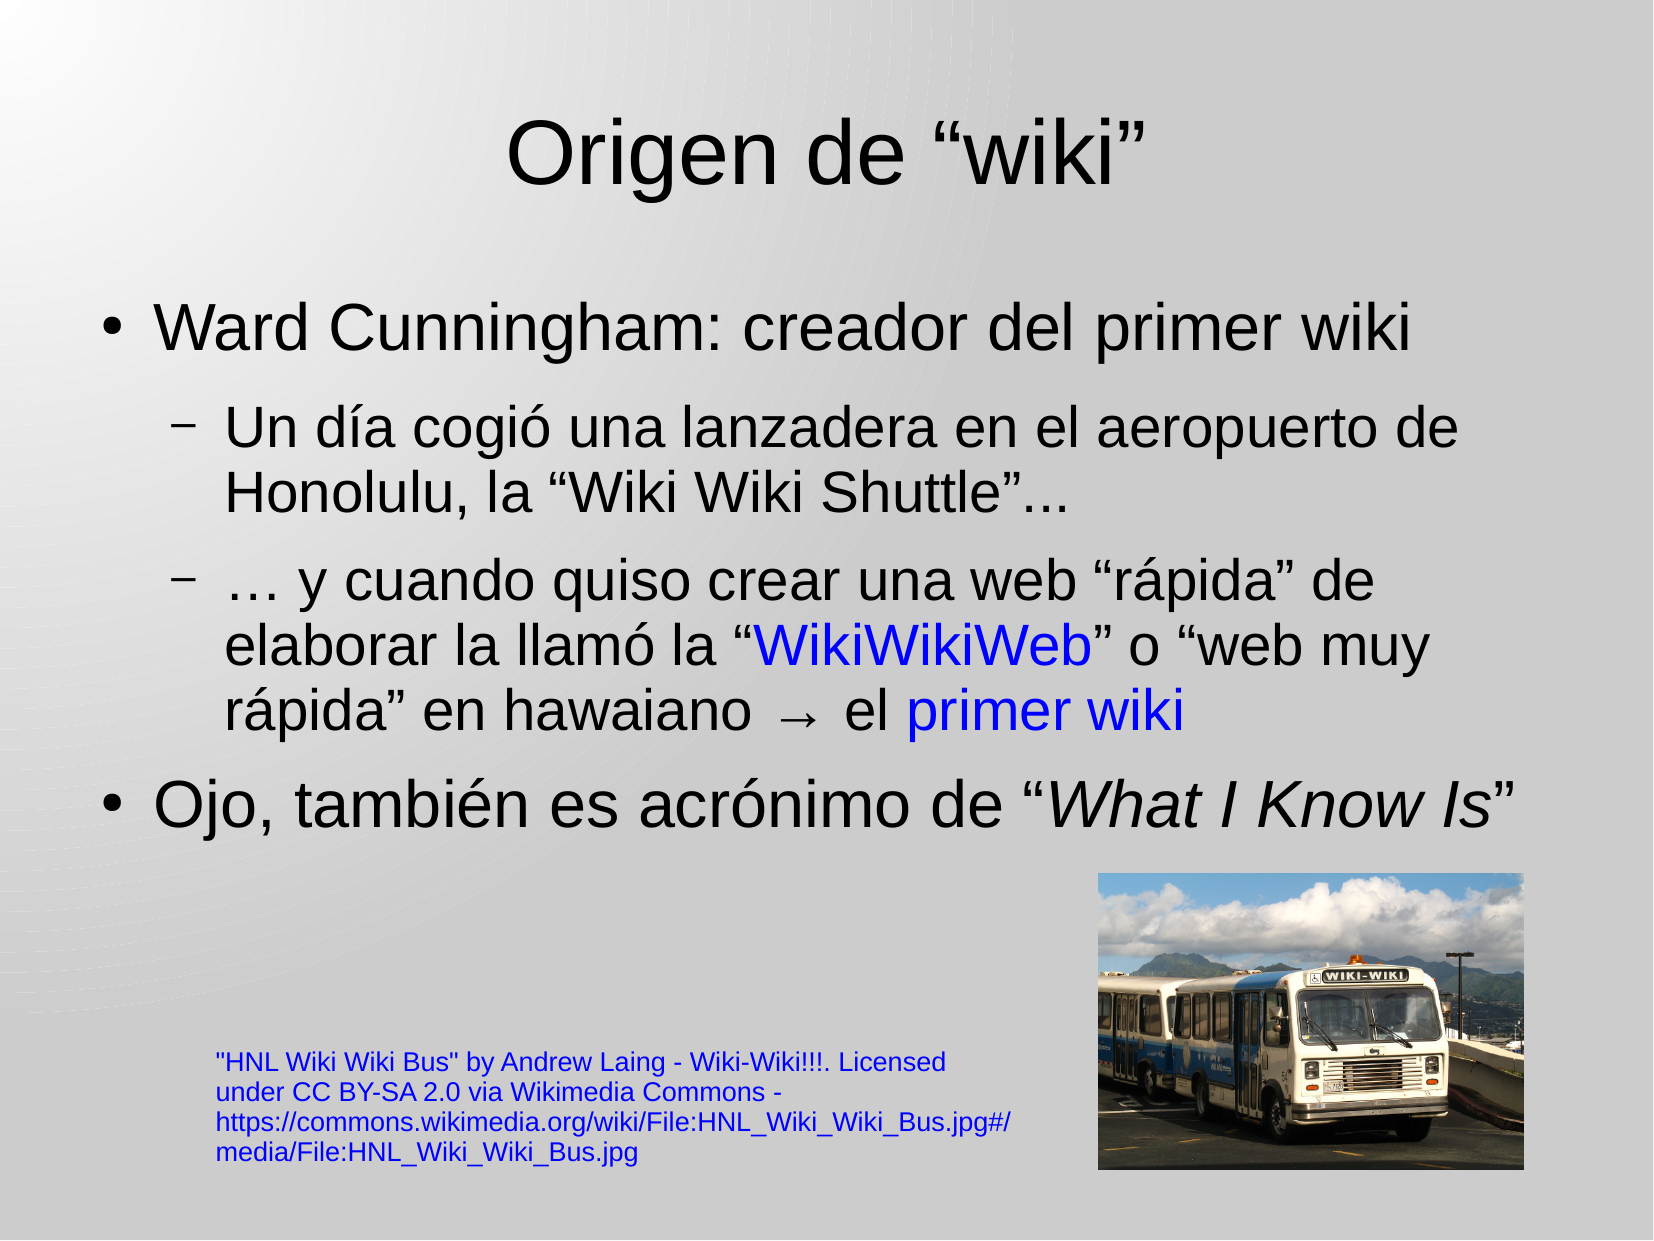

# Origen de “wiki”
Ward Cunningham: creador del primer wiki
Un día cogió una lanzadera en el aeropuerto de Honolulu, la “Wiki Wiki Shuttle”...
… y cuando quiso crear una web “rápida” de elaborar la llamó la “WikiWikiWeb” o “web muy rápida” en hawaiano → el primer wiki
Ojo, también es acrónimo de “What I Know Is”
"HNL Wiki Wiki Bus" by Andrew Laing - Wiki-Wiki!!!. Licensed under CC BY-SA 2.0 via Wikimedia Commons - https://commons.wikimedia.org/wiki/File:HNL_Wiki_Wiki_Bus.jpg#/media/File:HNL_Wiki_Wiki_Bus.jpg